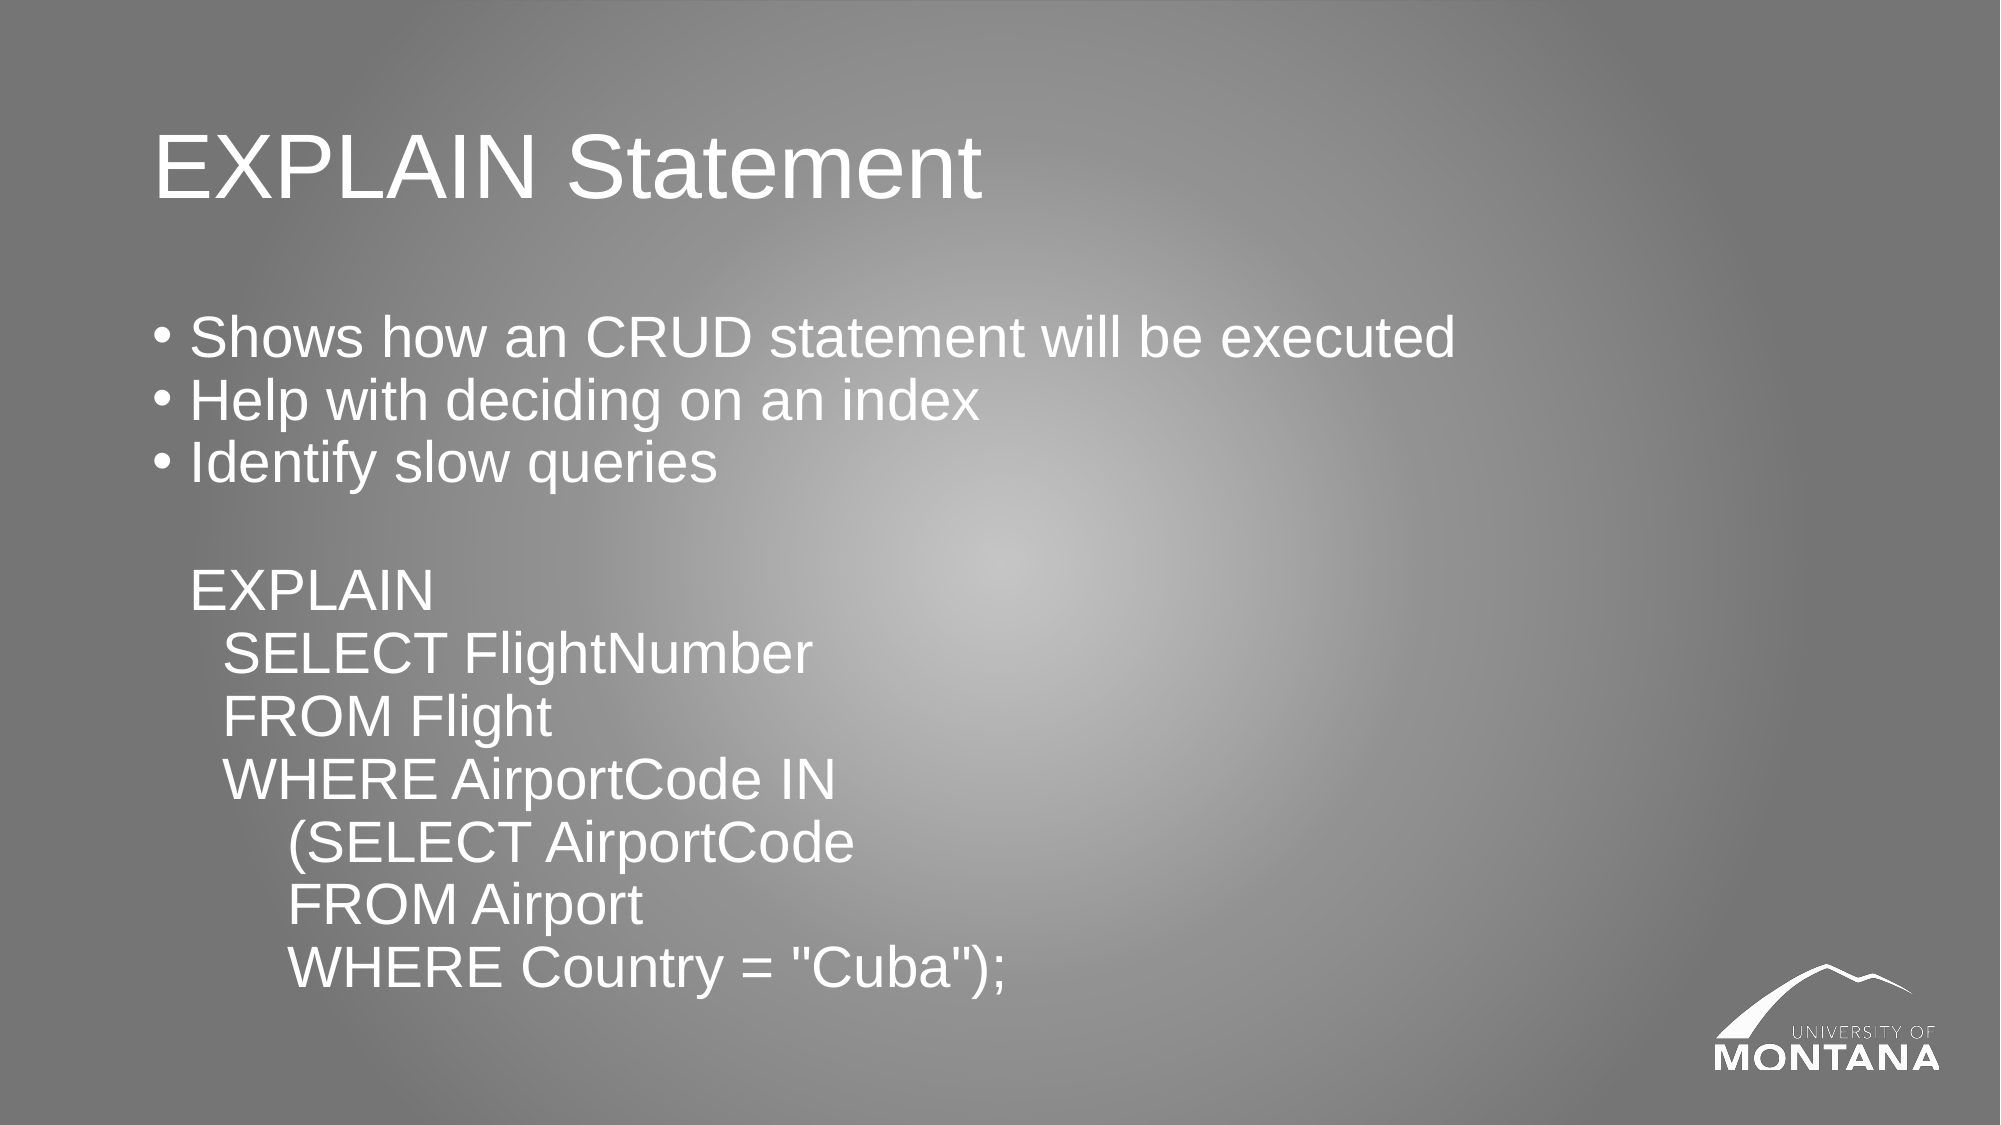

# EXPLAIN Statement
Shows how an CRUD statement will be executed
Help with deciding on an index
Identify slow queries
EXPLAIN
 SELECT FlightNumber
 FROM Flight
 WHERE AirportCode IN
 (SELECT AirportCode
 FROM Airport
 WHERE Country = "Cuba");